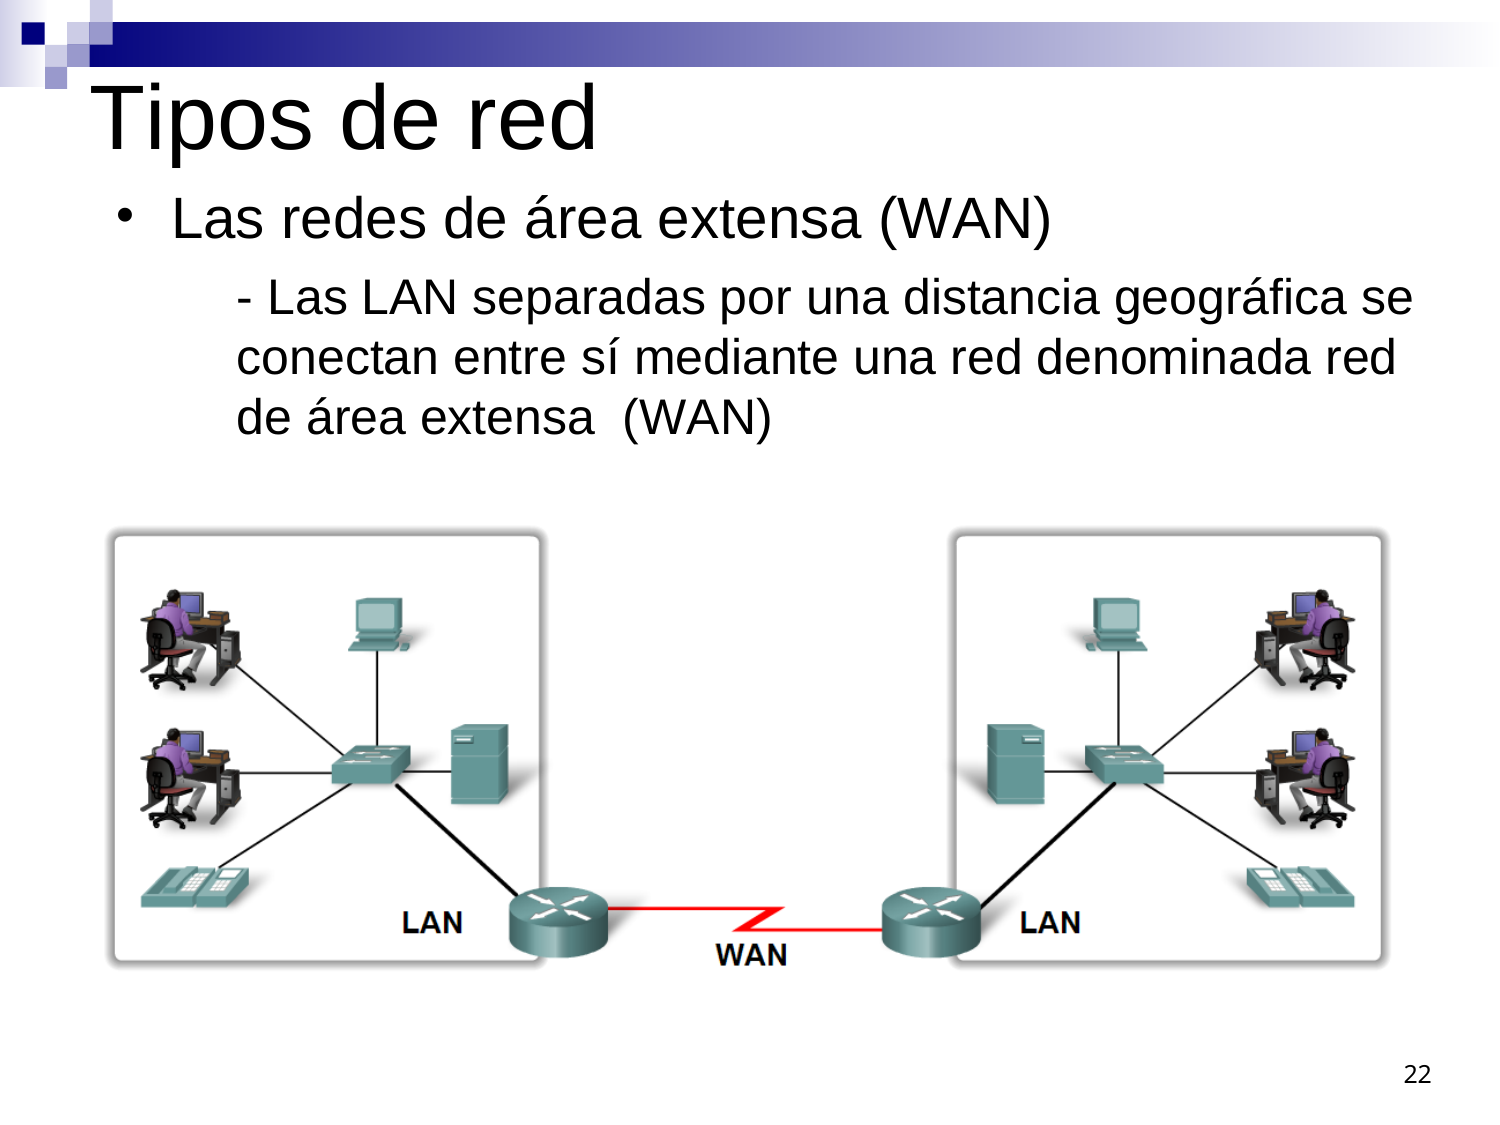

Tipos de red
Las redes de área extensa (WAN)
- Las LAN separadas por una distancia geográfica se conectan entre sí mediante una red denominada red de área extensa (WAN)